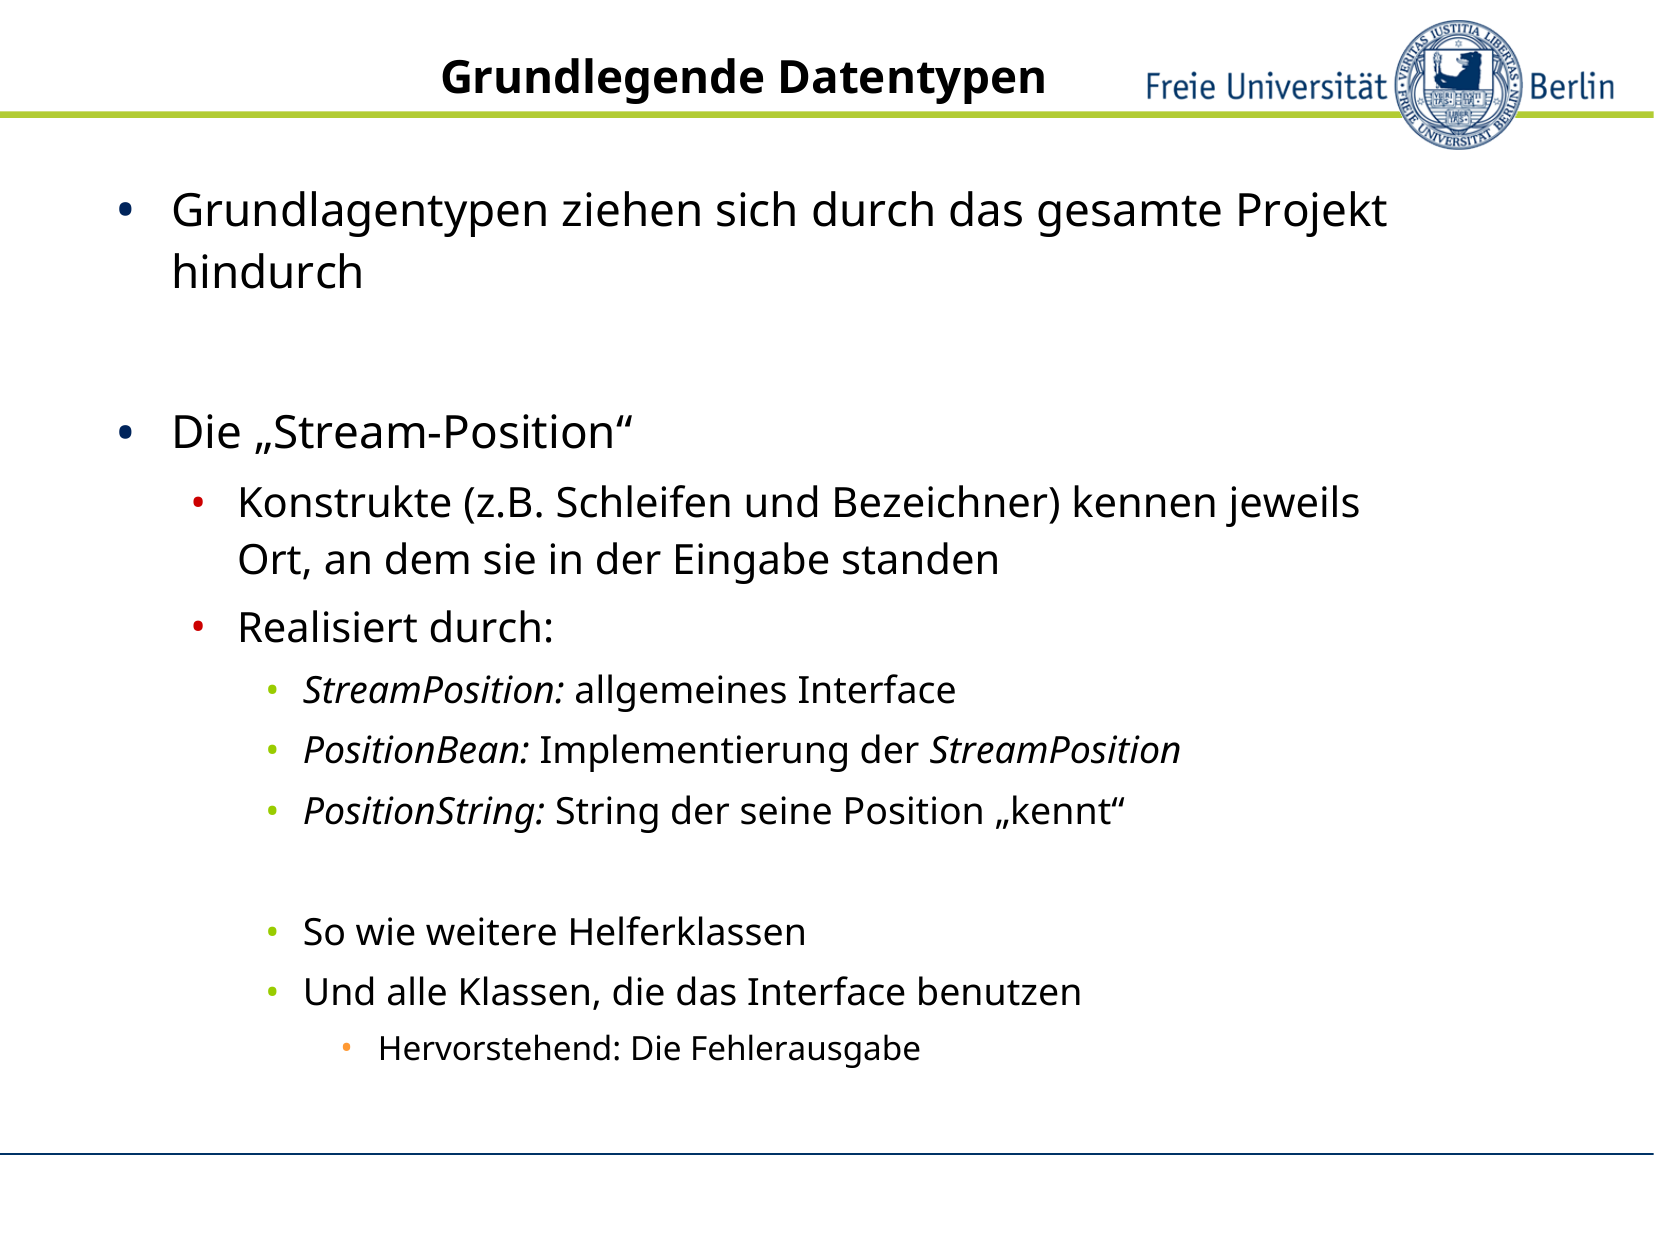

# Grundlegende Datentypen
Grundlagentypen ziehen sich durch das gesamte Projekt hindurch
Die „Stream-Position“
Konstrukte (z.B. Schleifen und Bezeichner) kennen jeweils Ort, an dem sie in der Eingabe standen
Realisiert durch:
StreamPosition: allgemeines Interface
PositionBean: Implementierung der StreamPosition
PositionString: String der seine Position „kennt“
So wie weitere Helferklassen
Und alle Klassen, die das Interface benutzen
Hervorstehend: Die Fehlerausgabe